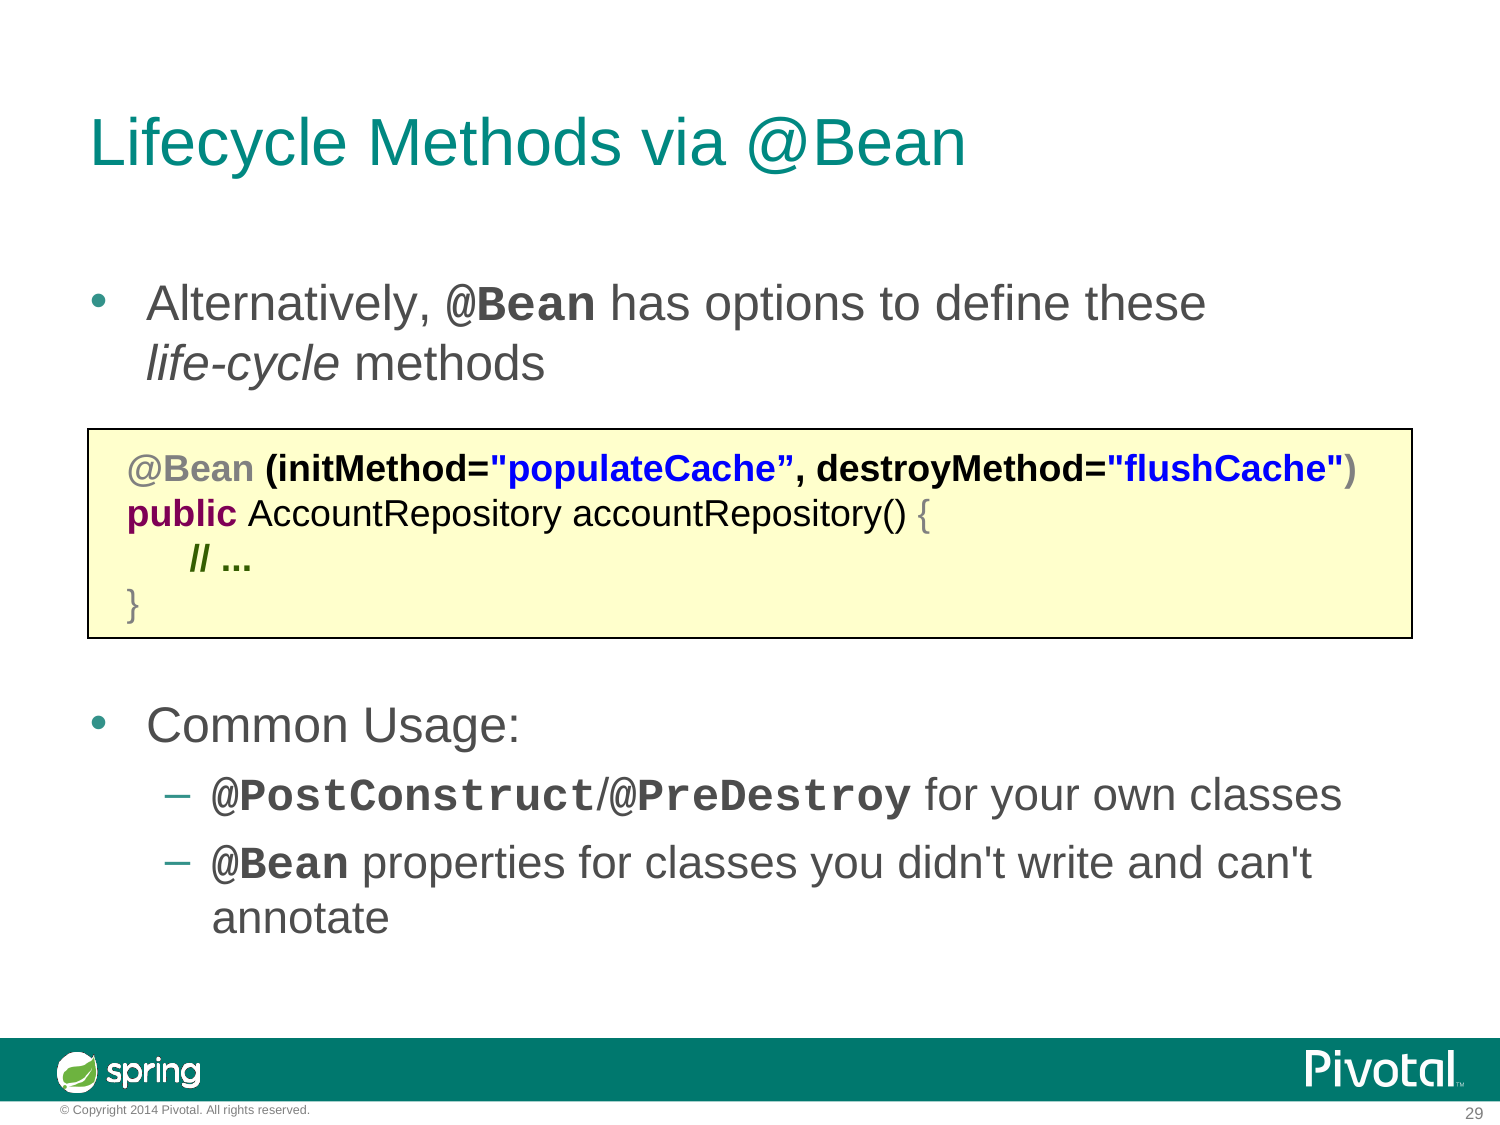

# Lifecycle Methods via @Bean
Alternatively, @Bean has options to define these
life-cycle methods
Common Usage:
@PostConstruct/@PreDestroy for your own classes
@Bean properties for classes you didn't write and can't annotate
 @Bean (initMethod="populateCache”, destroyMethod="flushCache")
 public AccountRepository accountRepository() {
 // ...
 }